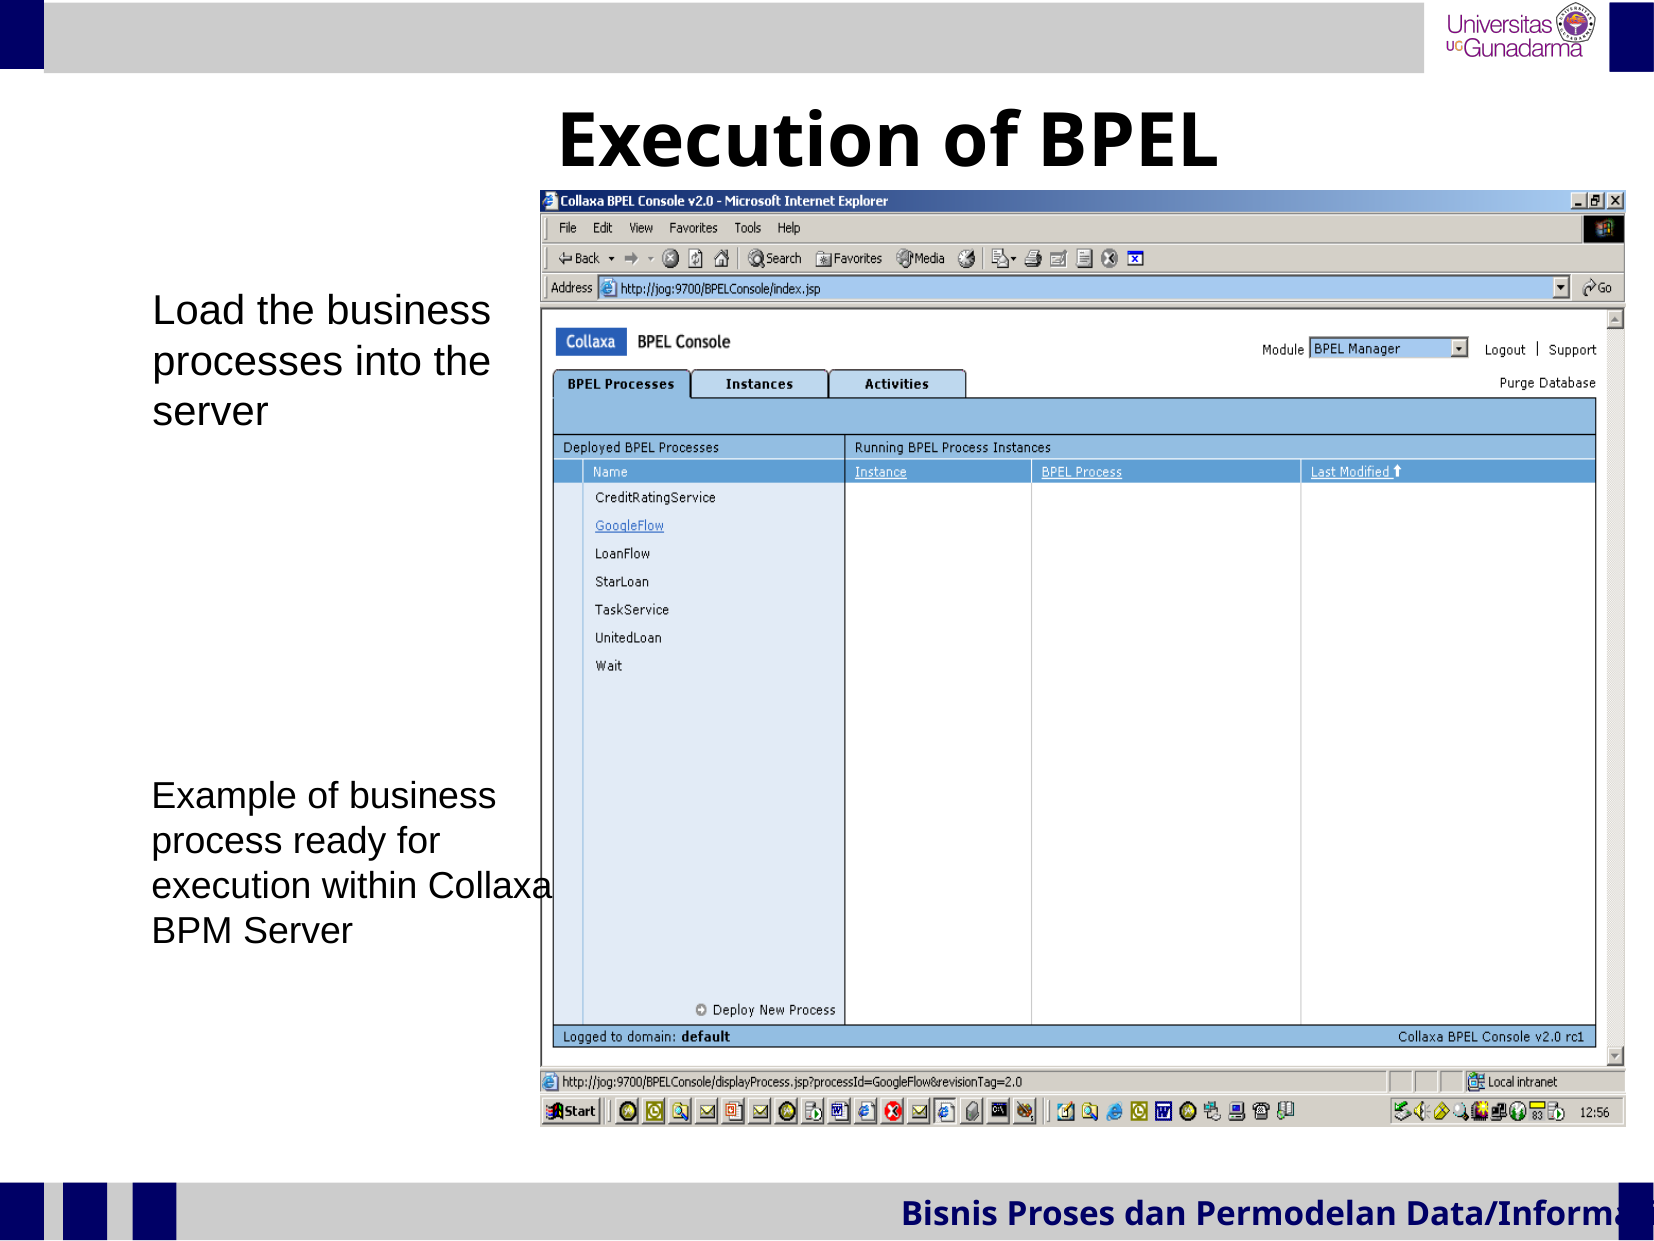

# Execution of BPEL
Load the business processes into the server
Example of business process ready for execution within Collaxa BPM Server